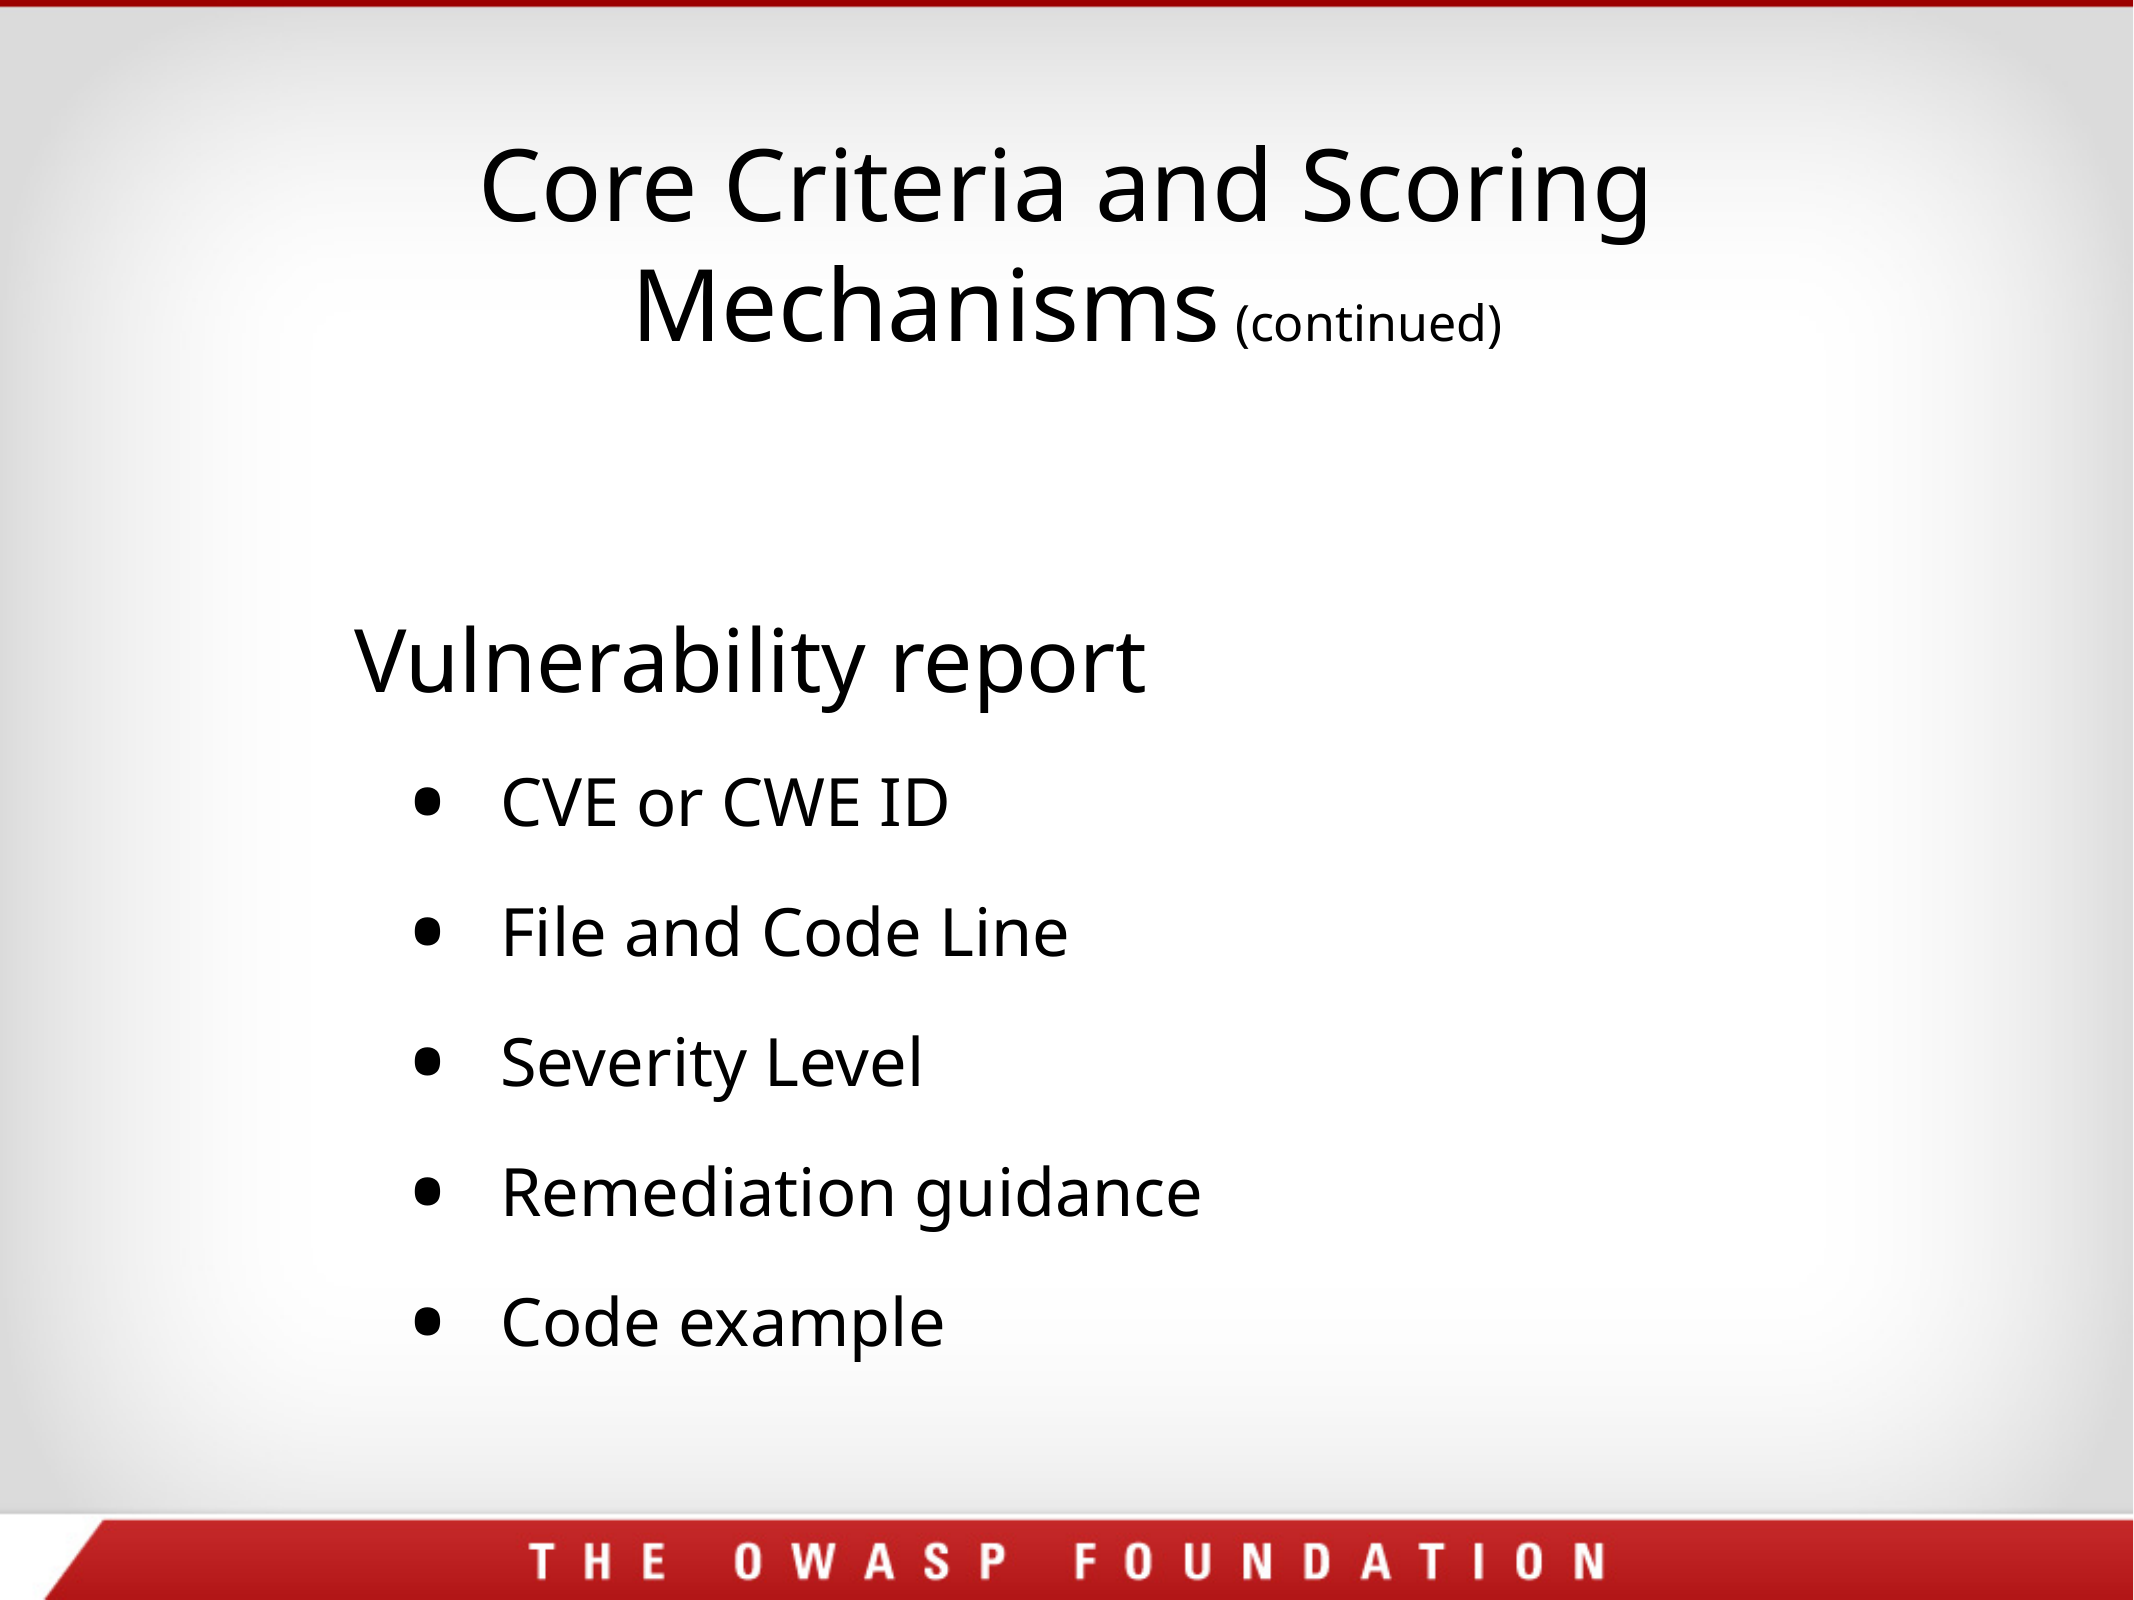

# Core Criteria and Scoring Mechanisms (continued)
Vulnerability report
CVE or CWE ID
File and Code Line
Severity Level
Remediation guidance
Code example